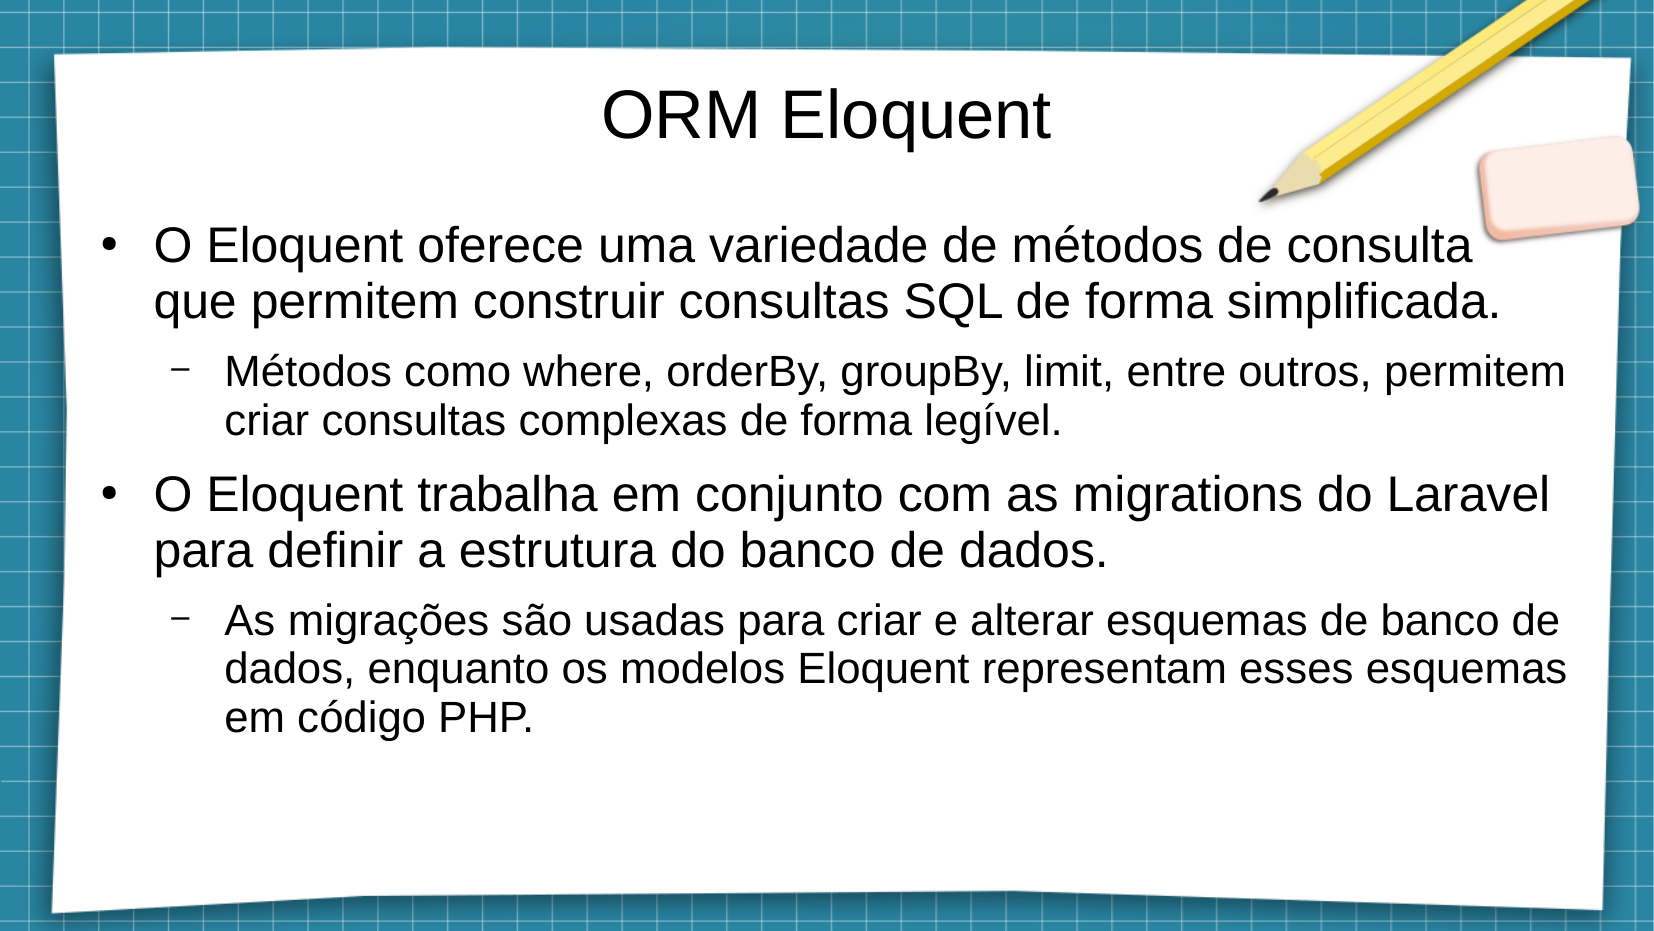

# ORM Eloquent
O Eloquent oferece uma variedade de métodos de consulta que permitem construir consultas SQL de forma simplificada.
Métodos como where, orderBy, groupBy, limit, entre outros, permitem criar consultas complexas de forma legível.
O Eloquent trabalha em conjunto com as migrations do Laravel para definir a estrutura do banco de dados.
As migrações são usadas para criar e alterar esquemas de banco de dados, enquanto os modelos Eloquent representam esses esquemas em código PHP.